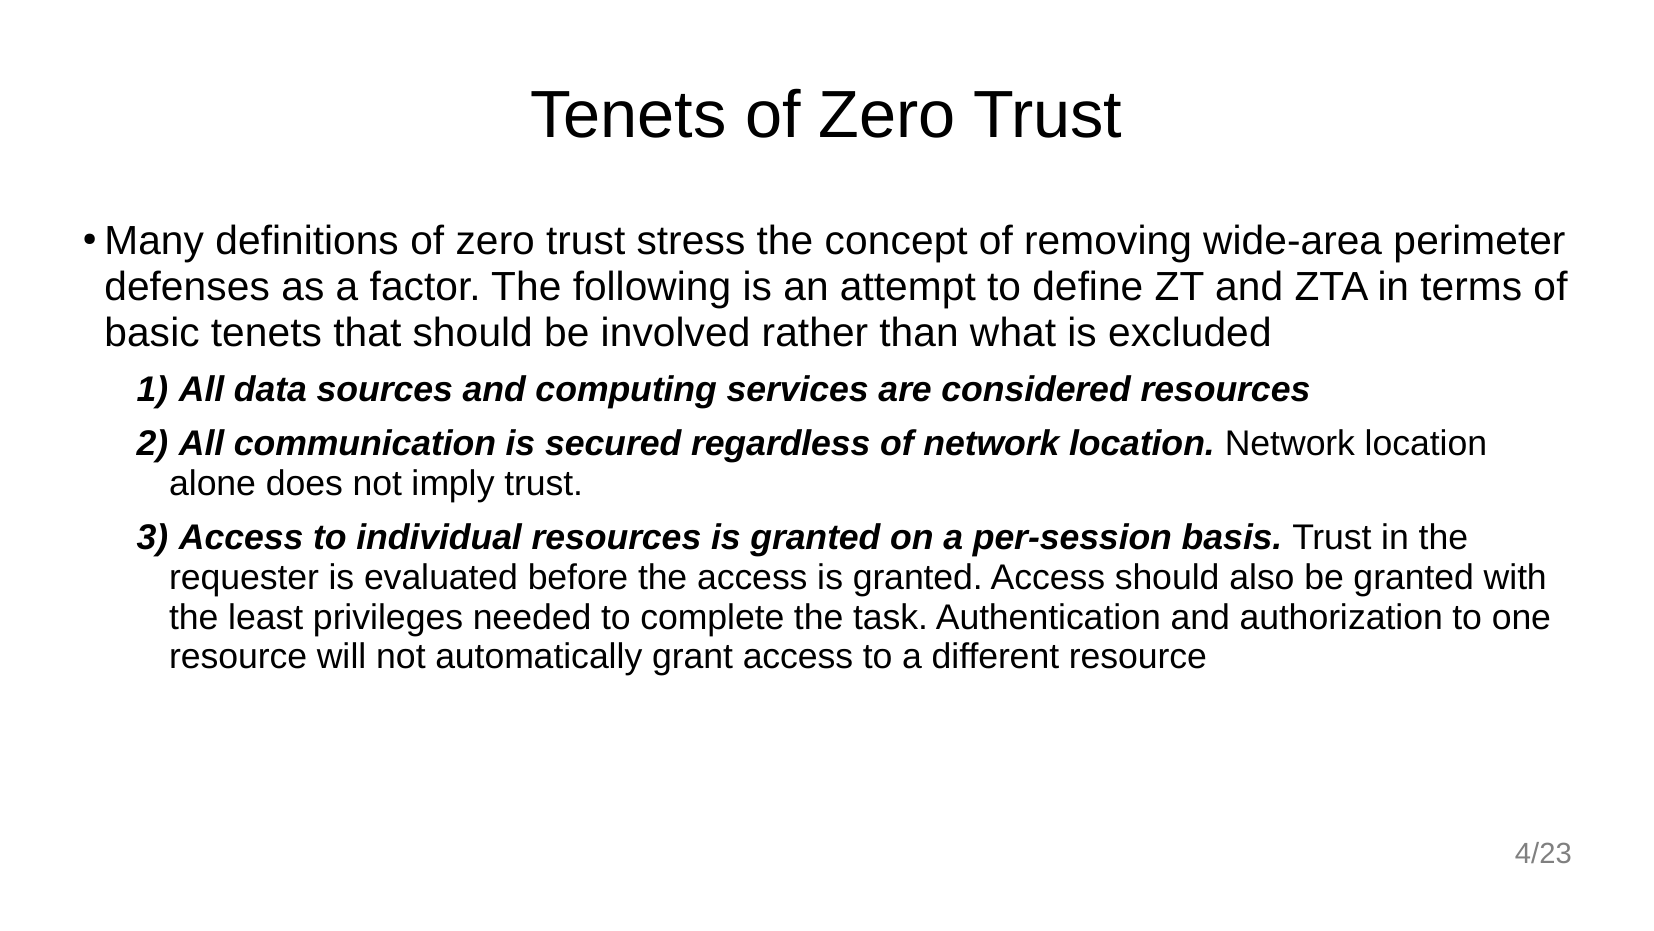

# Tenets of Zero Trust
Many definitions of zero trust stress the concept of removing wide-area perimeter defenses as a factor. The following is an attempt to define ZT and ZTA in terms of basic tenets that should be involved rather than what is excluded
 All data sources and computing services are considered resources
 All communication is secured regardless of network location. Network location alone does not imply trust.
 Access to individual resources is granted on a per-session basis. Trust in the requester is evaluated before the access is granted. Access should also be granted with the least privileges needed to complete the task. Authentication and authorization to one resource will not automatically grant access to a different resource